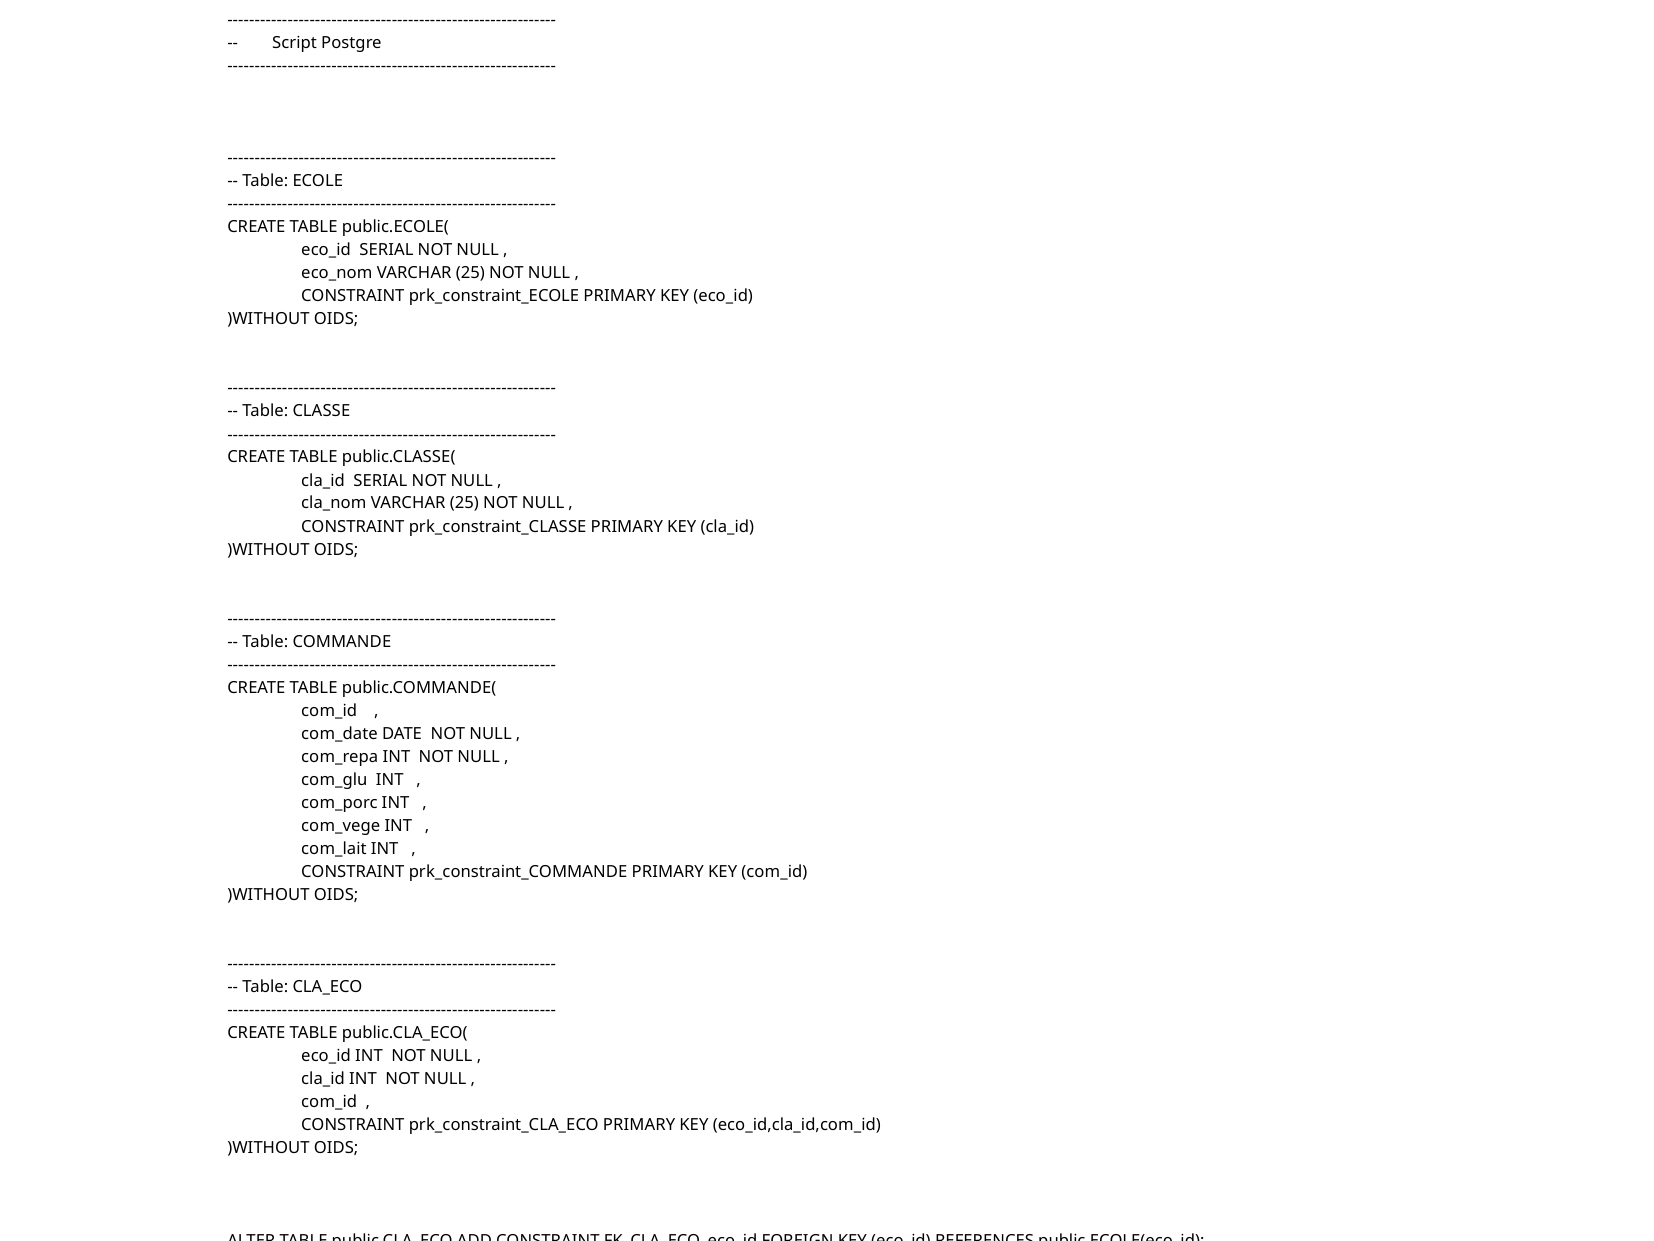

------------------------------------------------------------
-- Script Postgre
------------------------------------------------------------
------------------------------------------------------------
-- Table: ECOLE
------------------------------------------------------------
CREATE TABLE public.ECOLE(
	eco_id SERIAL NOT NULL ,
	eco_nom VARCHAR (25) NOT NULL ,
	CONSTRAINT prk_constraint_ECOLE PRIMARY KEY (eco_id)
)WITHOUT OIDS;
------------------------------------------------------------
-- Table: CLASSE
------------------------------------------------------------
CREATE TABLE public.CLASSE(
	cla_id SERIAL NOT NULL ,
	cla_nom VARCHAR (25) NOT NULL ,
	CONSTRAINT prk_constraint_CLASSE PRIMARY KEY (cla_id)
)WITHOUT OIDS;
------------------------------------------------------------
-- Table: COMMANDE
------------------------------------------------------------
CREATE TABLE public.COMMANDE(
	com_id ,
	com_date DATE NOT NULL ,
	com_repa INT NOT NULL ,
	com_glu INT ,
	com_porc INT ,
	com_vege INT ,
	com_lait INT ,
	CONSTRAINT prk_constraint_COMMANDE PRIMARY KEY (com_id)
)WITHOUT OIDS;
------------------------------------------------------------
-- Table: CLA_ECO
------------------------------------------------------------
CREATE TABLE public.CLA_ECO(
	eco_id INT NOT NULL ,
	cla_id INT NOT NULL ,
	com_id ,
	CONSTRAINT prk_constraint_CLA_ECO PRIMARY KEY (eco_id,cla_id,com_id)
)WITHOUT OIDS;
ALTER TABLE public.CLA_ECO ADD CONSTRAINT FK_CLA_ECO_eco_id FOREIGN KEY (eco_id) REFERENCES public.ECOLE(eco_id);
ALTER TABLE public.CLA_ECO ADD CONSTRAINT FK_CLA_ECO_cla_id FOREIGN KEY (cla_id) REFERENCES public.CLASSE(cla_id);
ALTER TABLE public.CLA_ECO ADD CONSTRAINT FK_CLA_ECO_com_id FOREIGN KEY (com_id) REFERENCES public.COMMANDE(com_id);